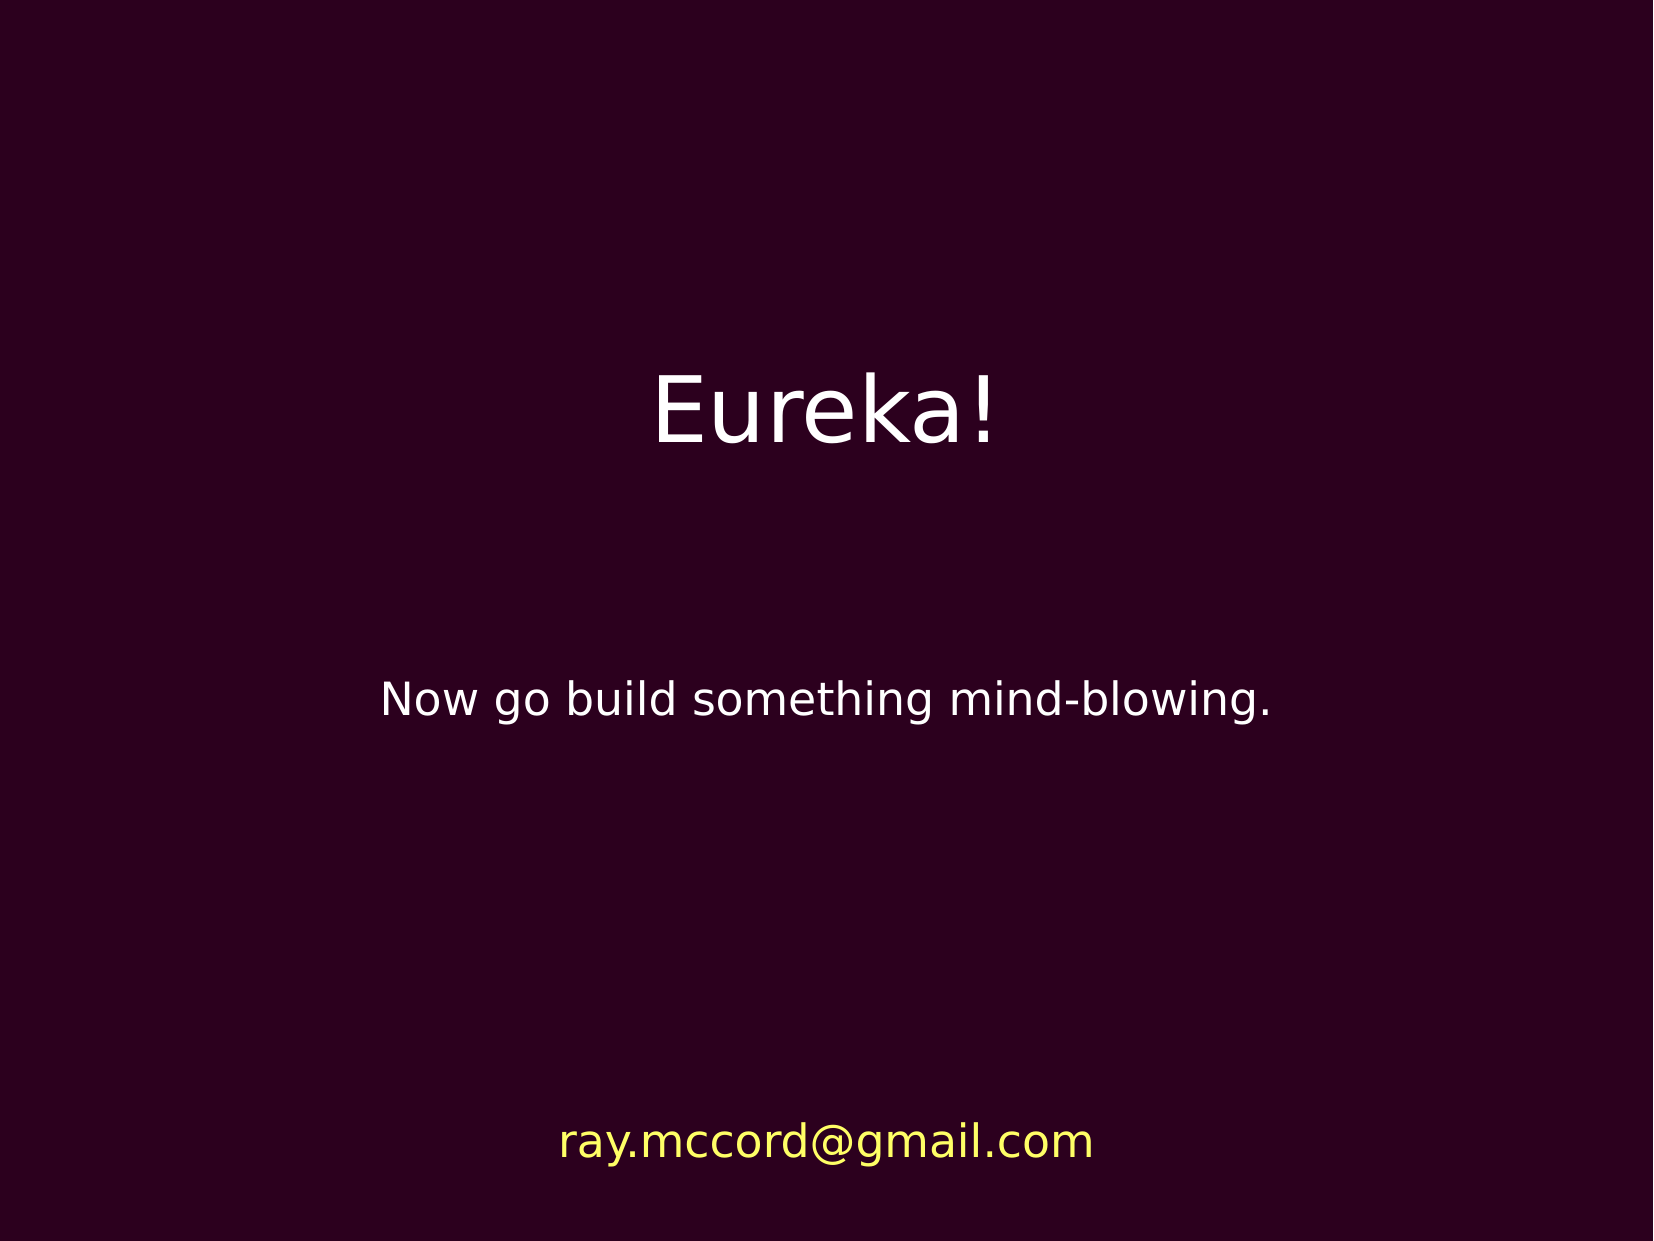

# Eureka!
Now go build something mind-blowing.
ray.mccord@gmail.com